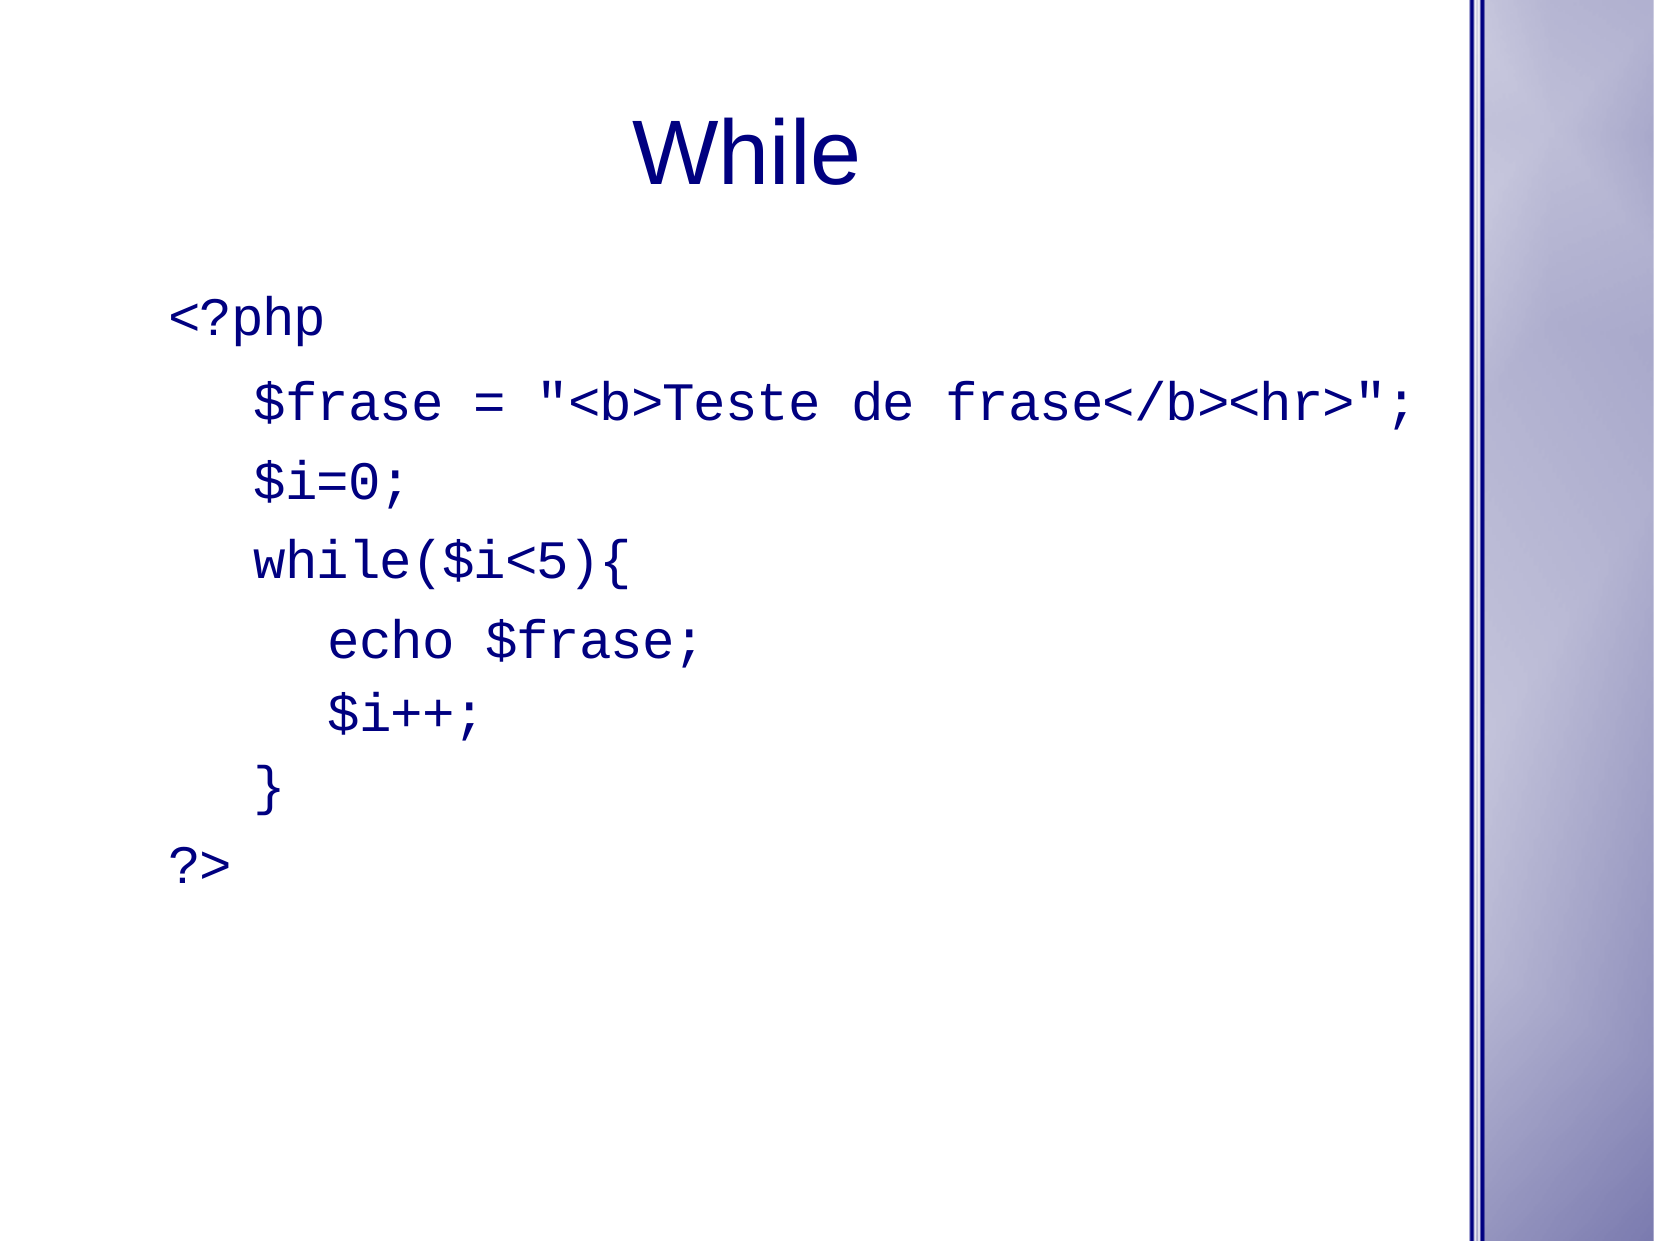

# While
<?php
$frase = "<b>Teste de frase</b><hr>";
$i=0;
while($i<5){
echo $frase;
$i++;
}
?>